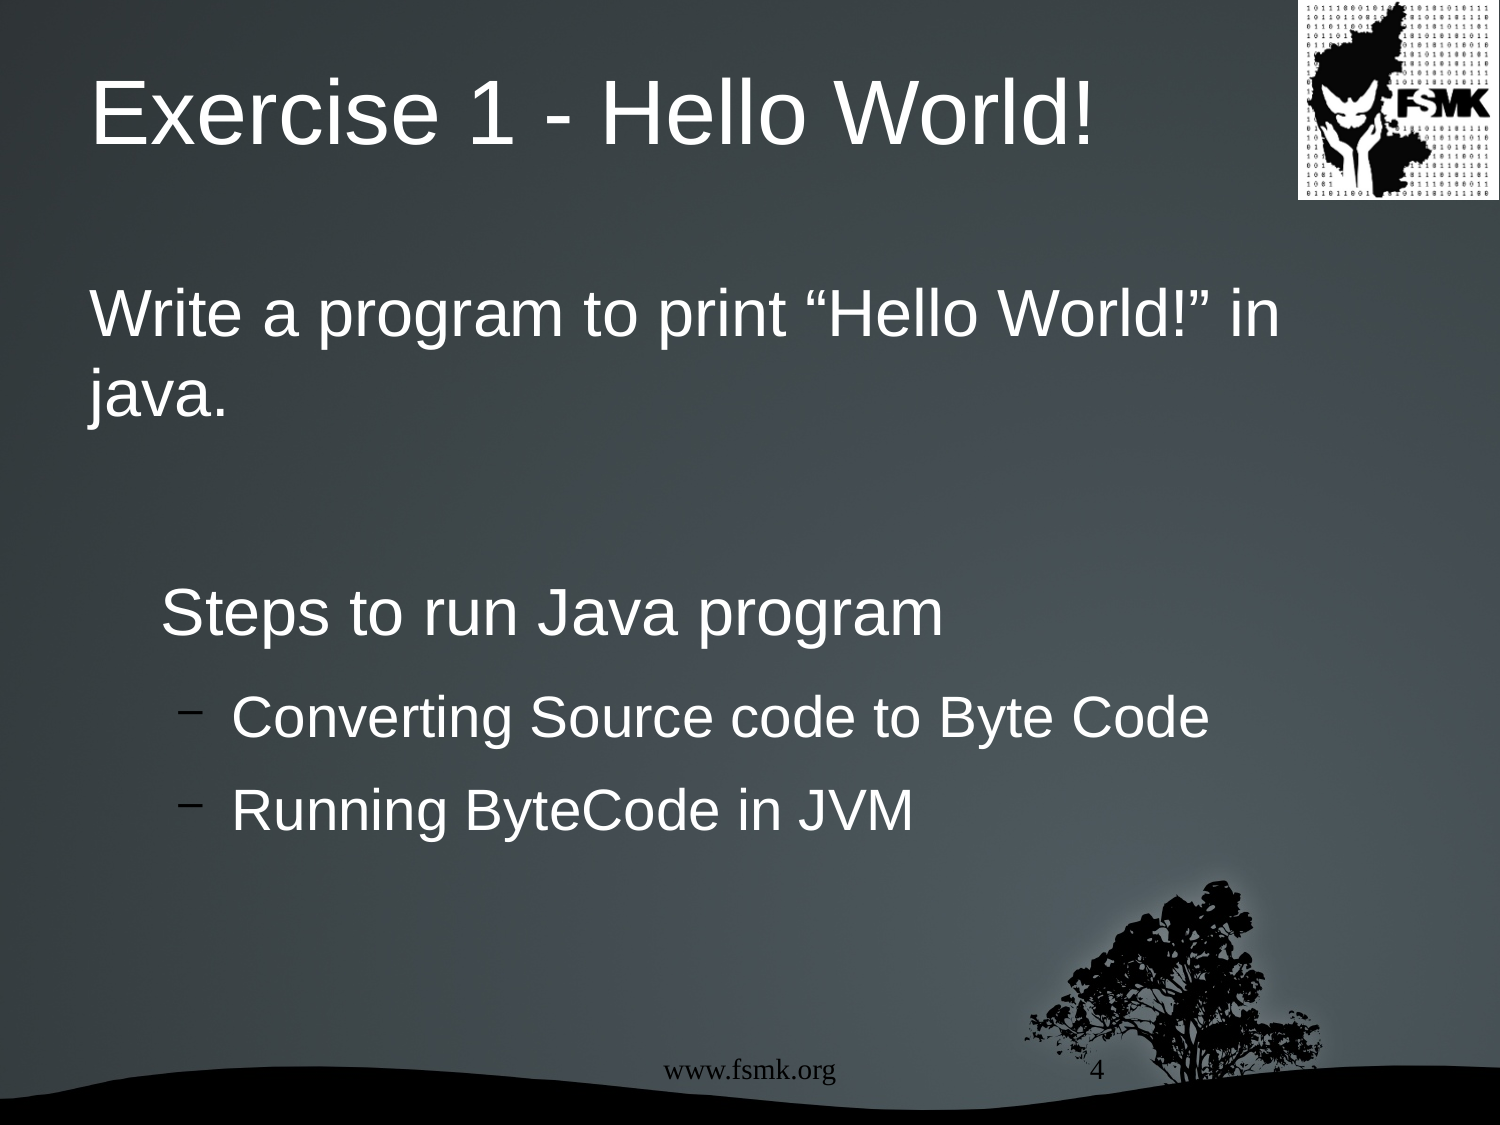

# Exercise 1 - Hello World!
Write a program to print “Hello World!” in java.
Steps to run Java program
Converting Source code to Byte Code
Running ByteCode in JVM
www.fsmk.org